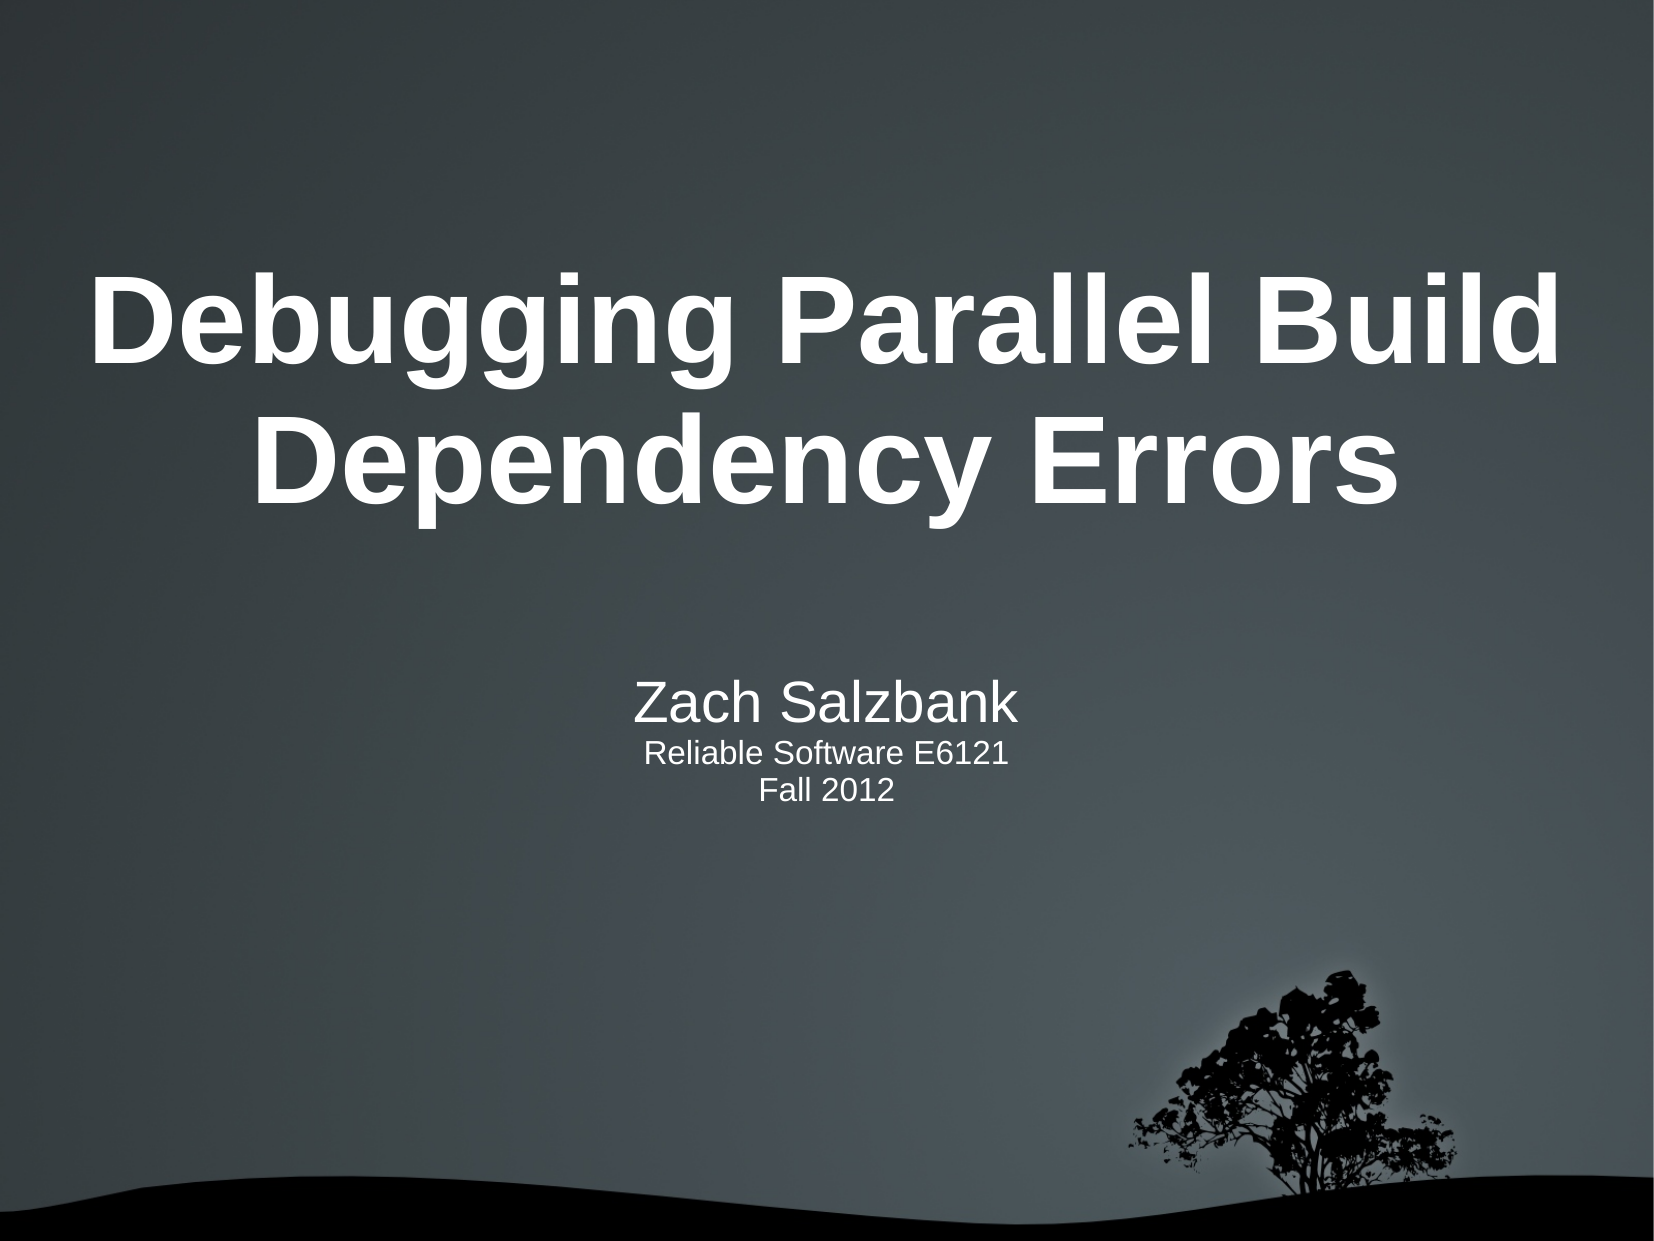

# Debugging Parallel Build Dependency Errors
Zach Salzbank
Reliable Software E6121
Fall 2012